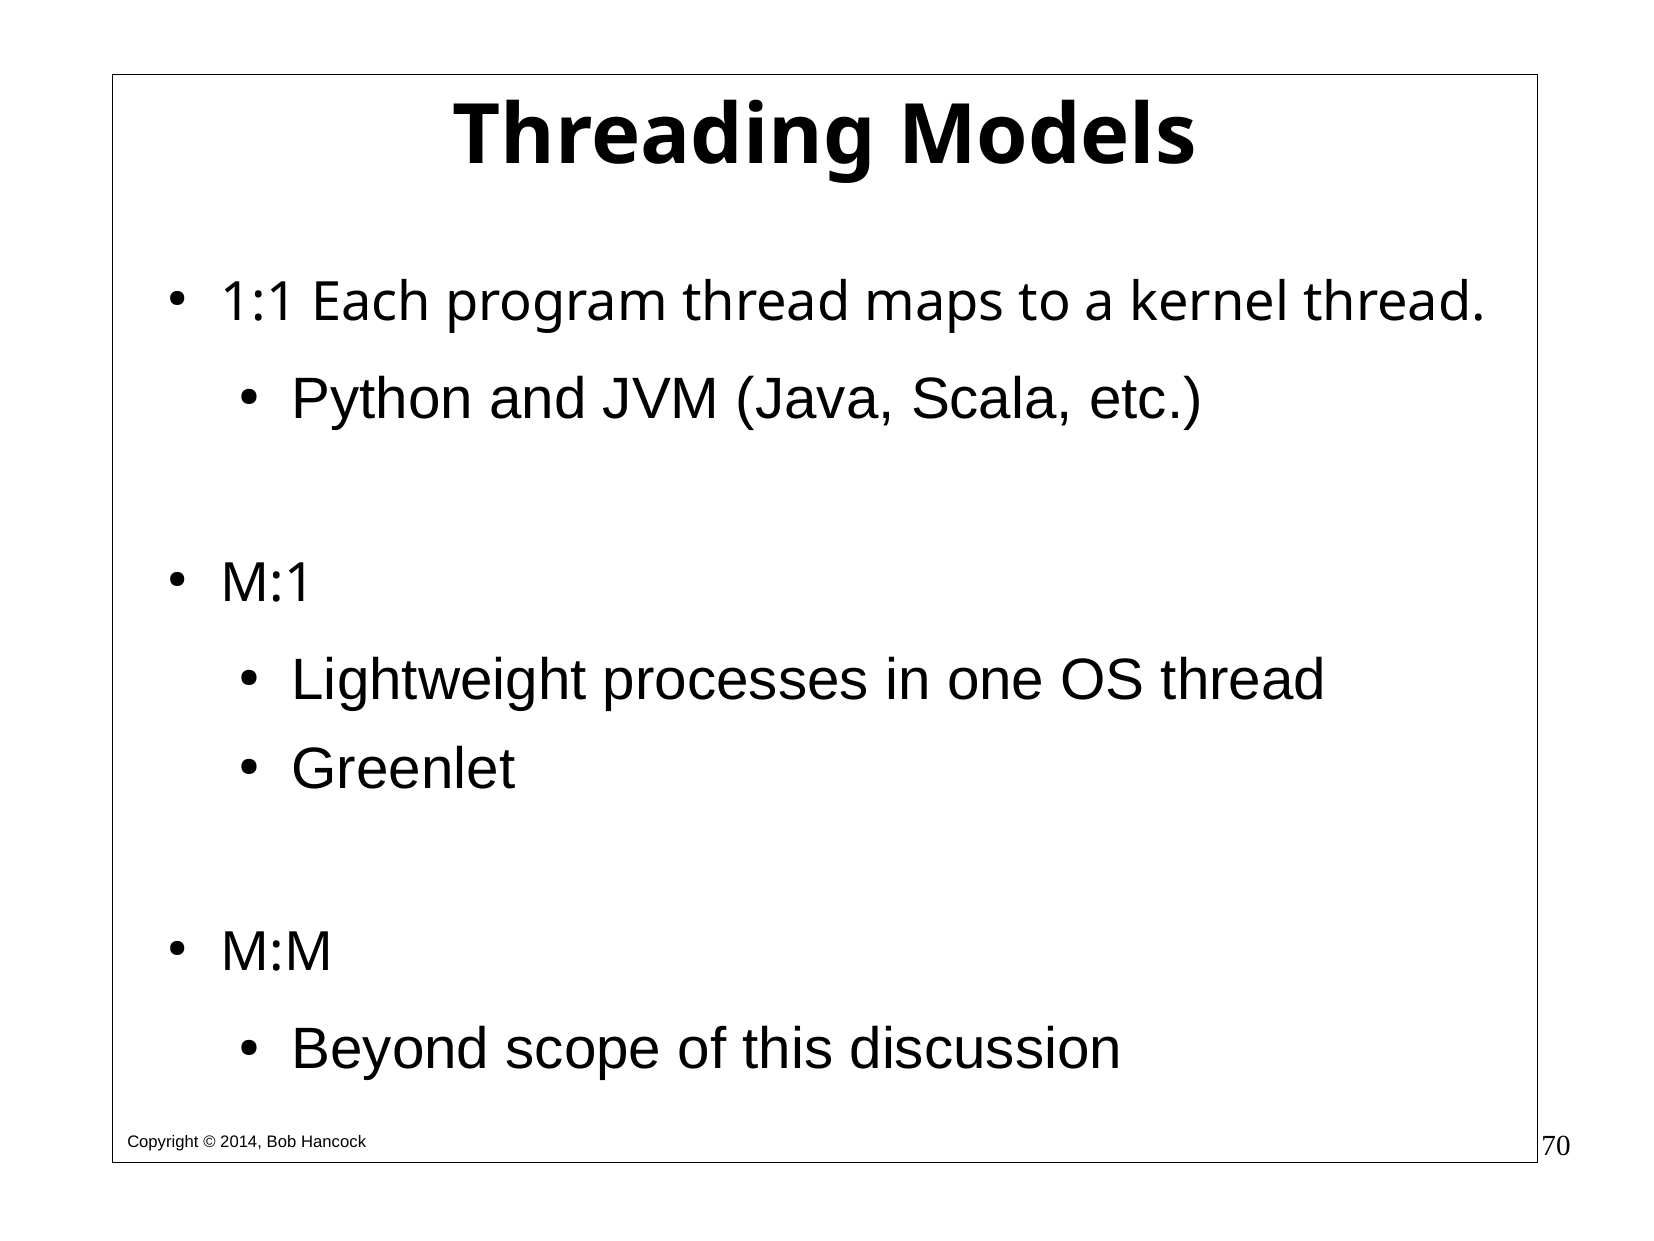

# Threading Models
1:1 Each program thread maps to a kernel thread.
Python and JVM (Java, Scala, etc.)
M:1
Lightweight processes in one OS thread
Greenlet
M:M
Beyond scope of this discussion
Copyright © 2014, Bob Hancock
70